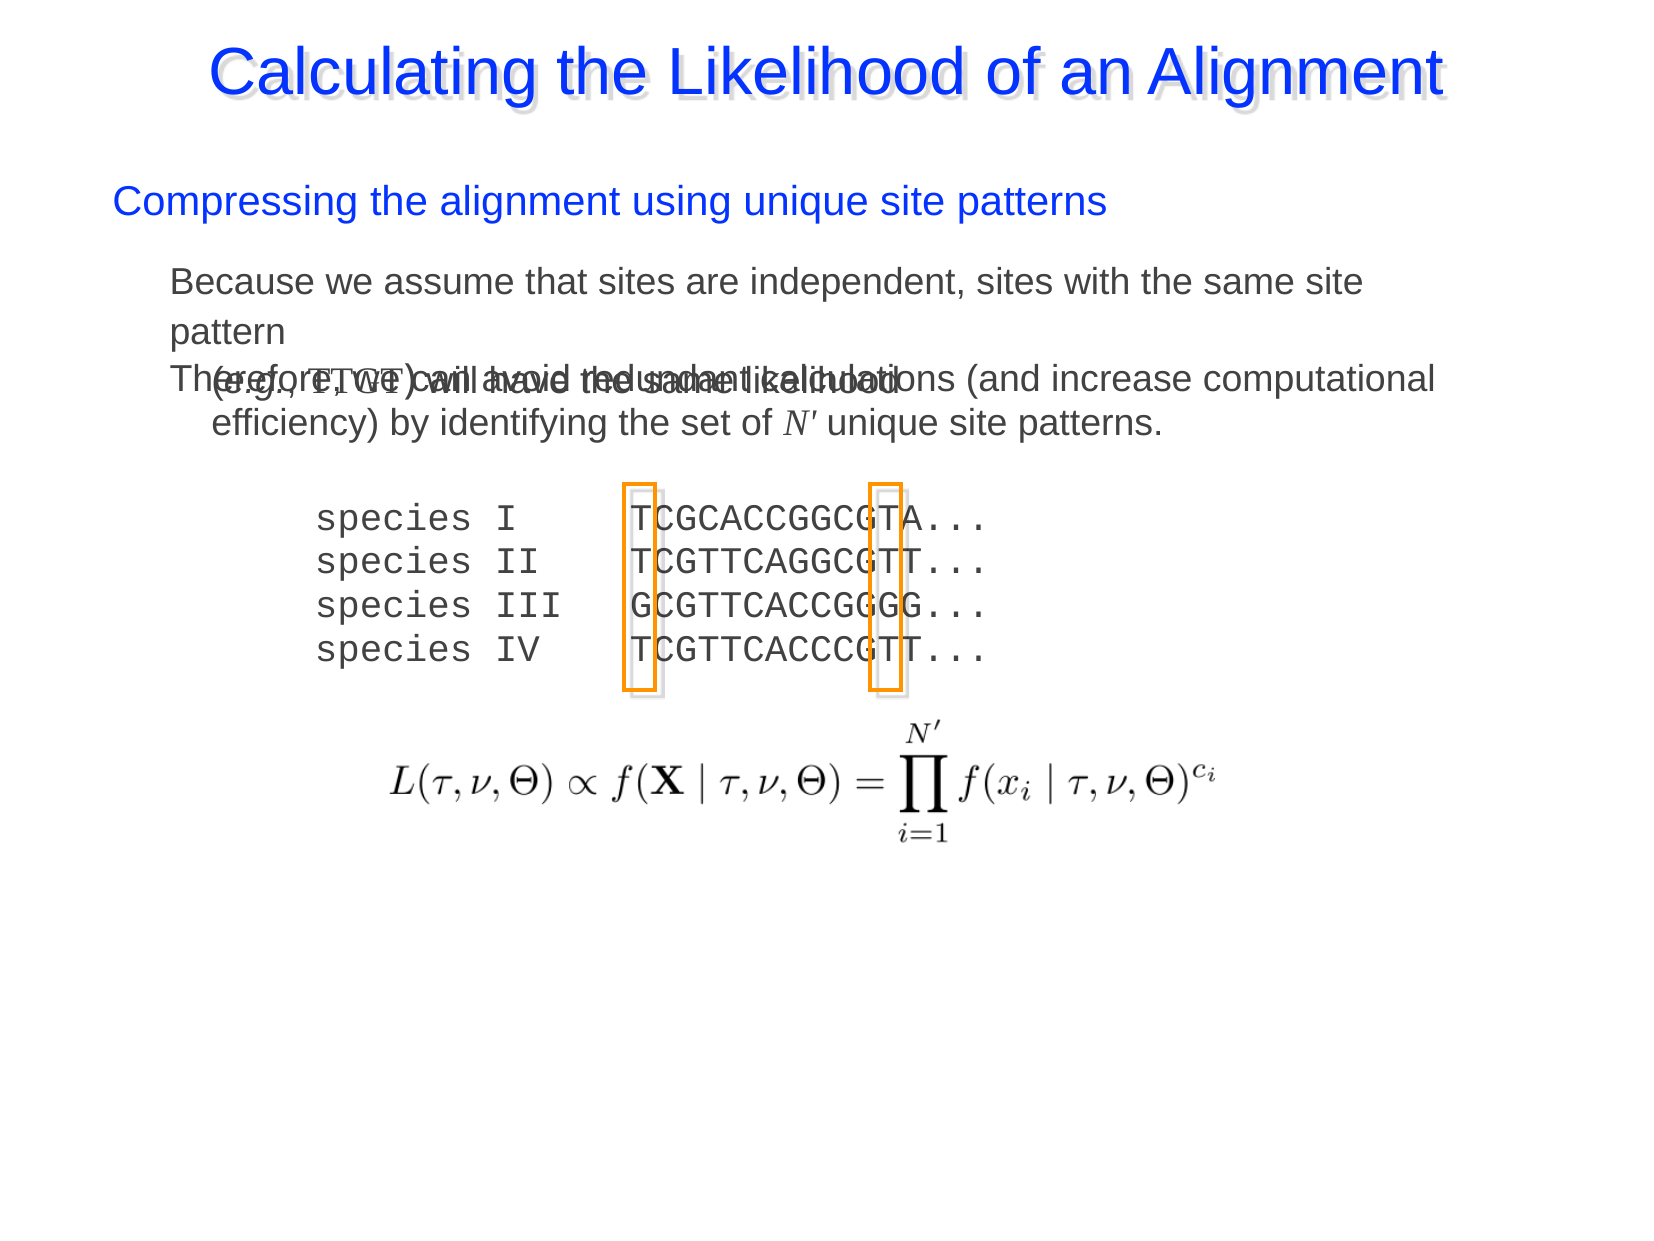

Calculating the Likelihood of an Alignment
Compressing the alignment using unique site patterns
Because we assume that sites are independent, sites with the same site pattern
 (e.g., TTGT) will have the same likelihood
Therefore, we can avoid redundant calculations (and increase computational
 efficiency) by identifying the set of N' unique site patterns.
species I TCGCACCGGCGTA...
species II TCGTTCAGGCGTT...
species III GCGTTCACCGGGG...
species IV TCGTTCACCCGTT...